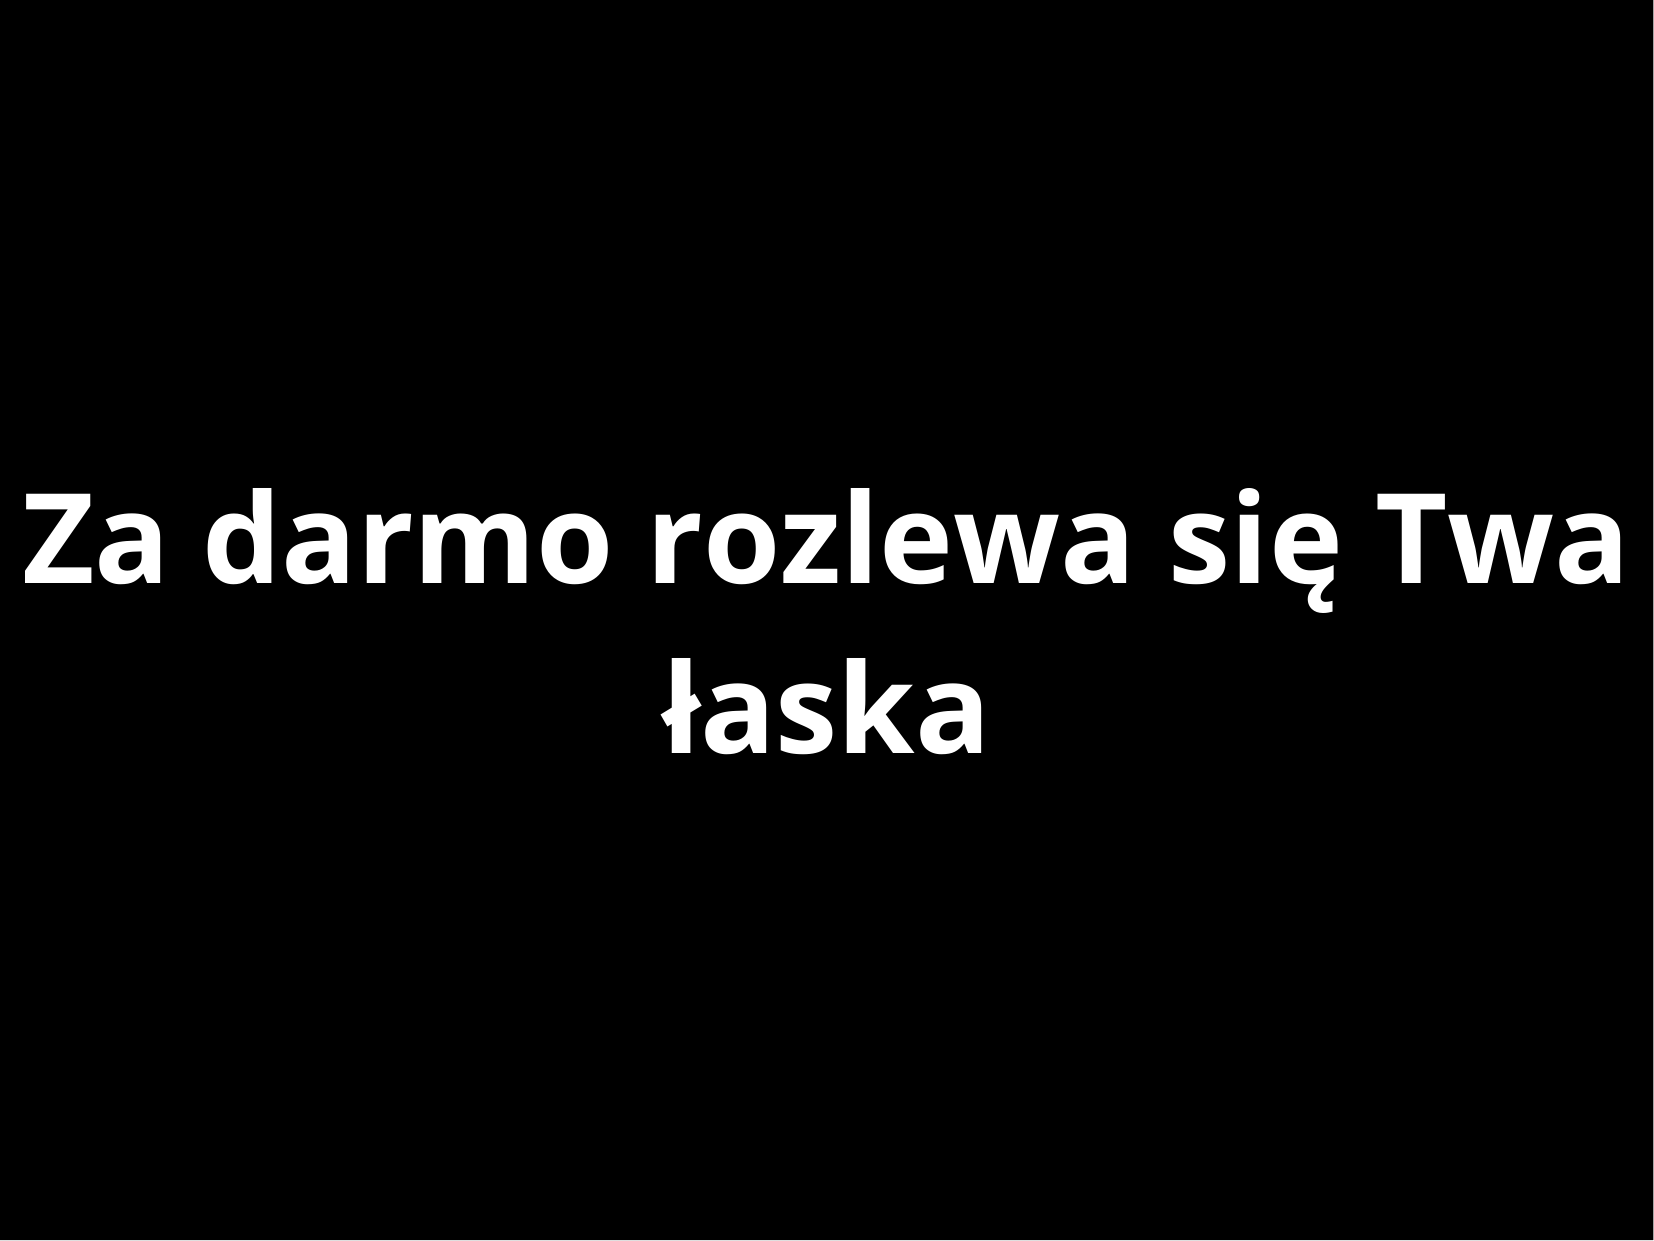

# Za darmo rozlewa się Twa łaska